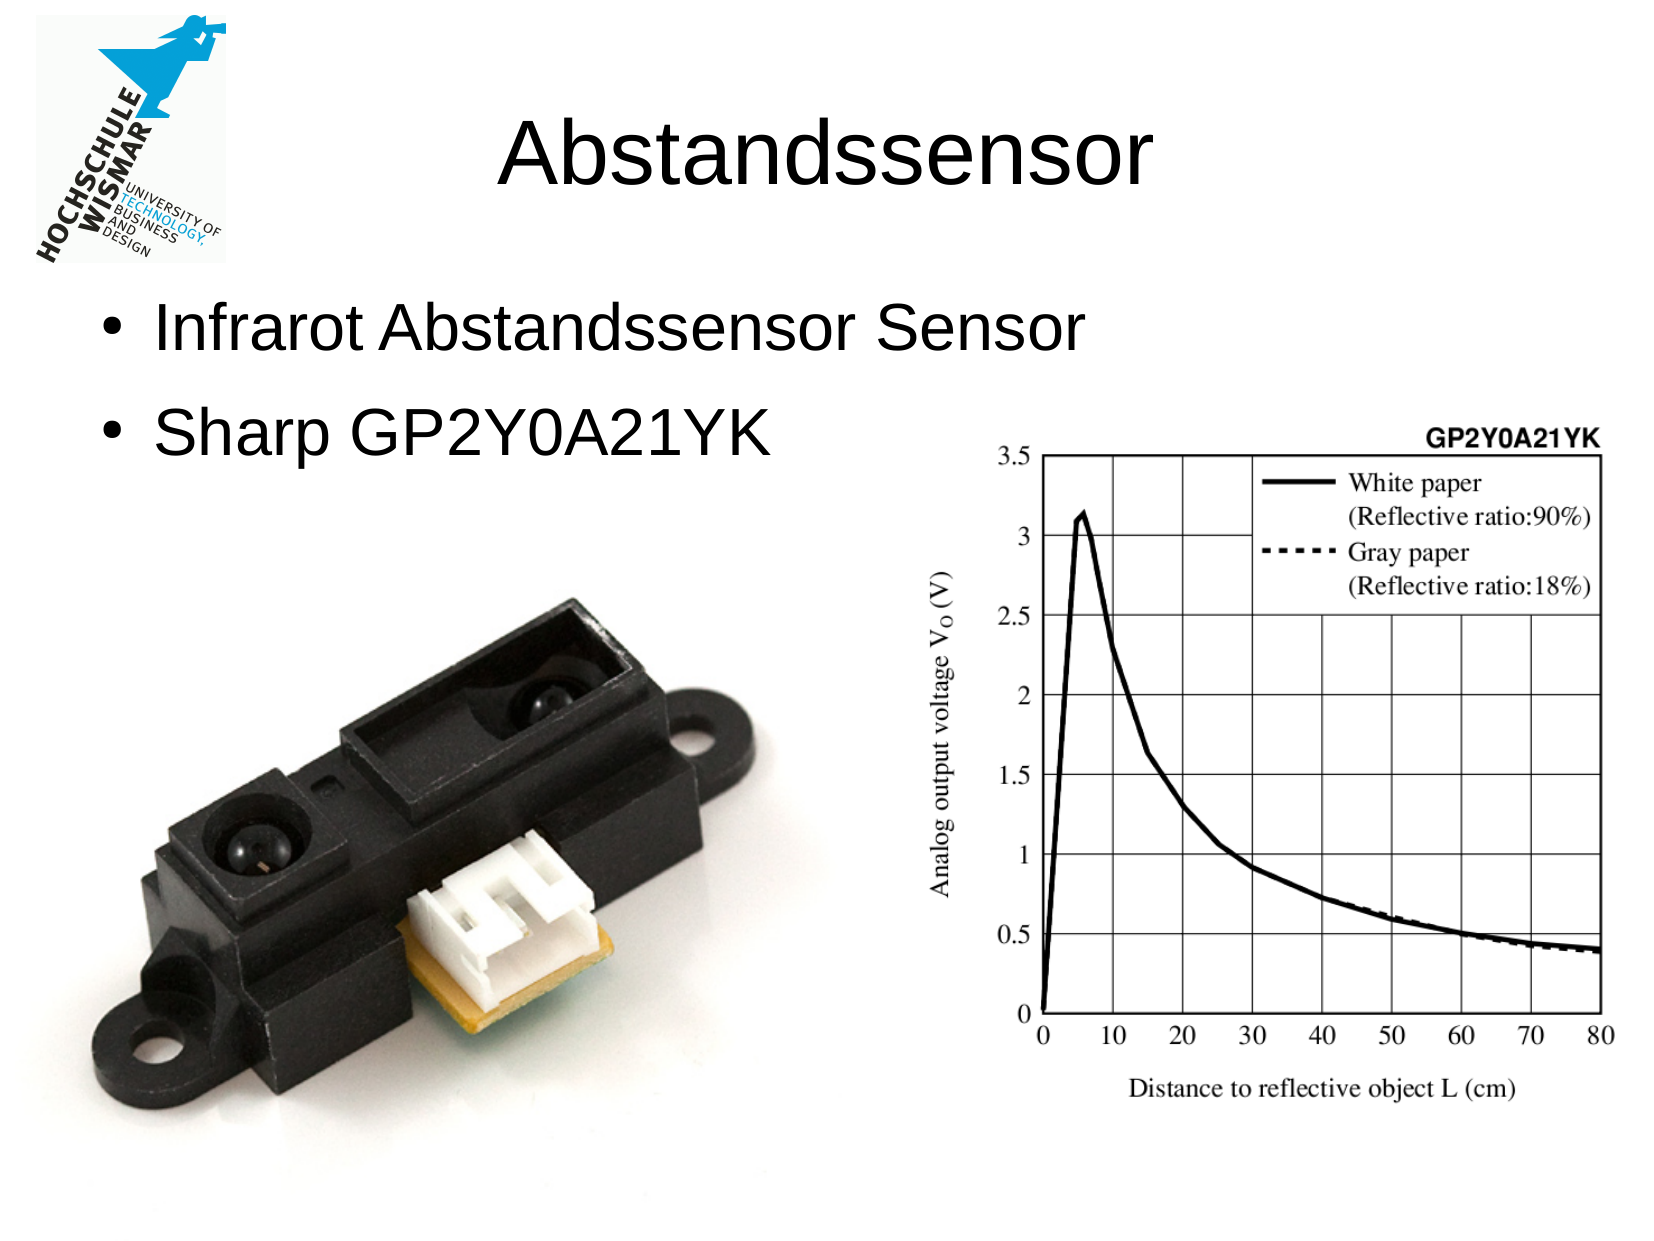

# Abstandssensor
Infrarot Abstandssensor Sensor
Sharp GP2Y0A21YK